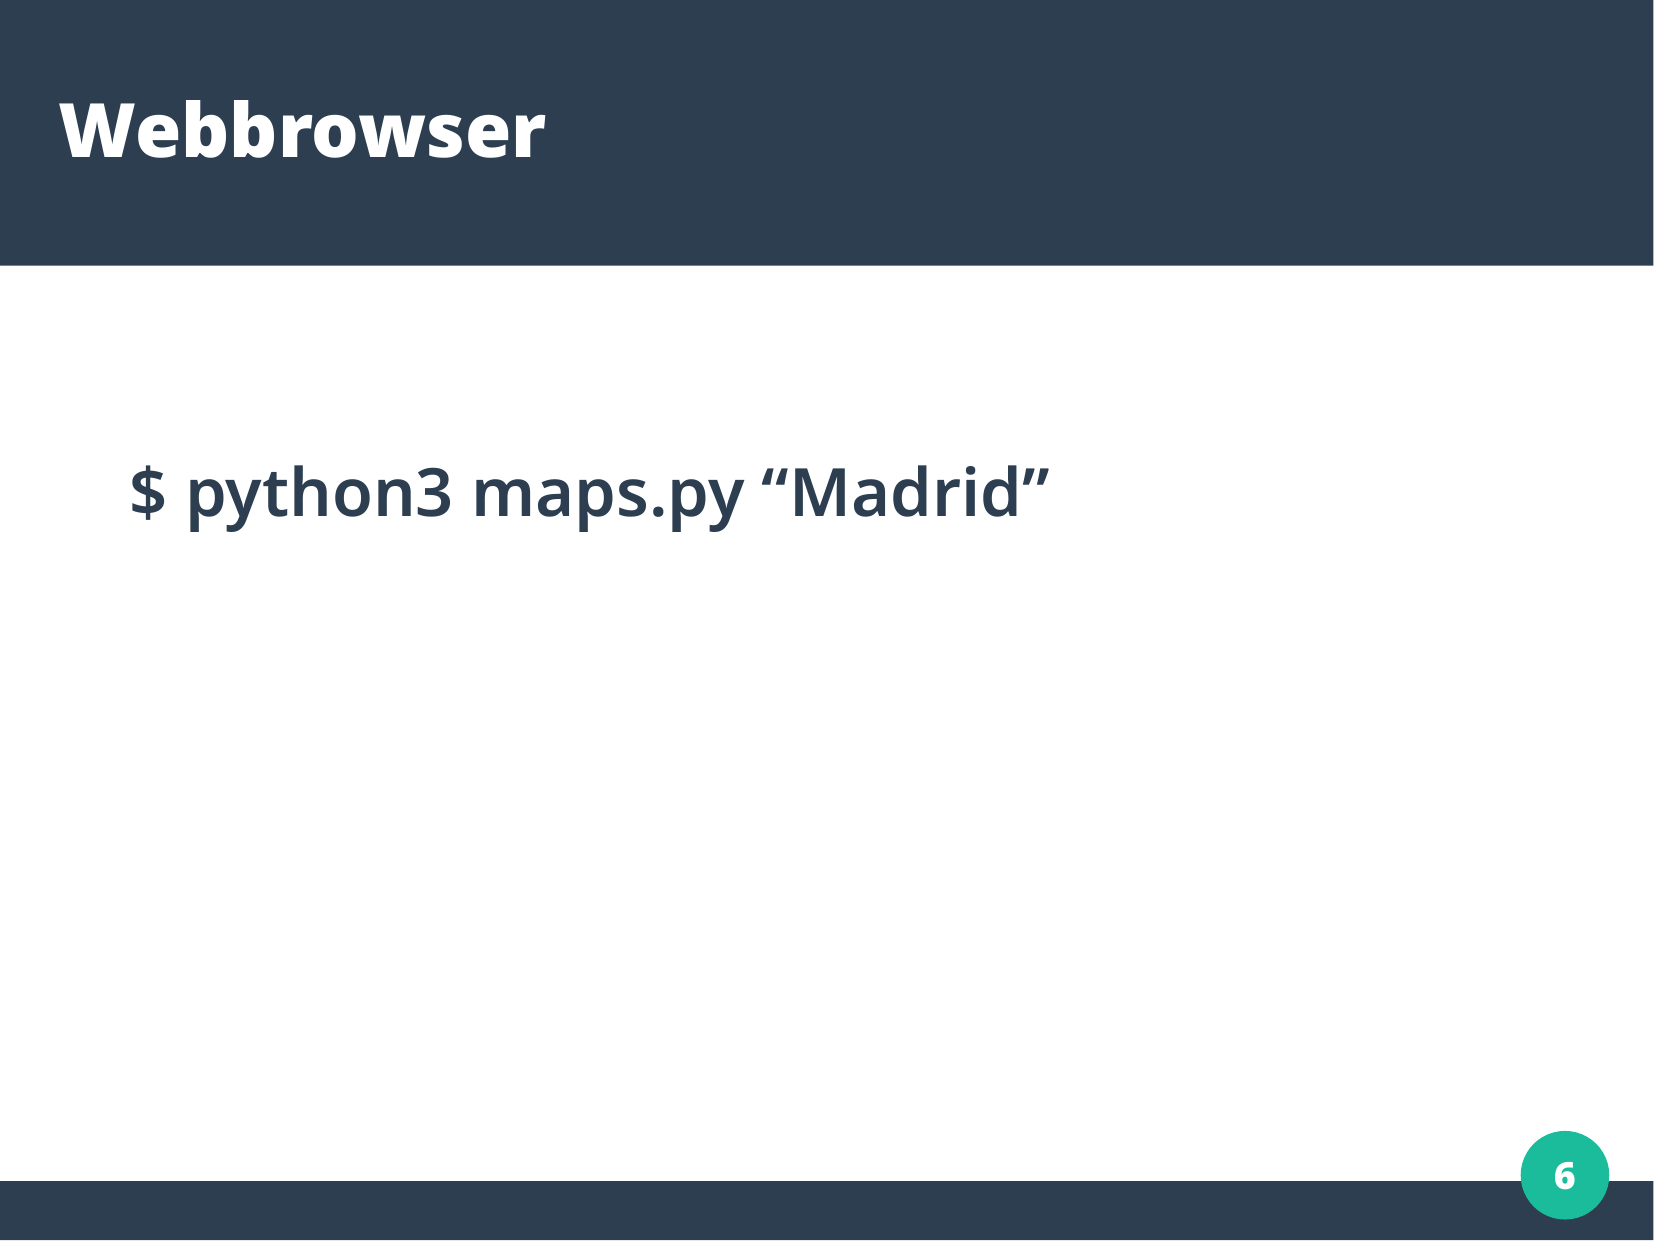

# Webbrowser
$ python3 maps.py “Madrid”
6